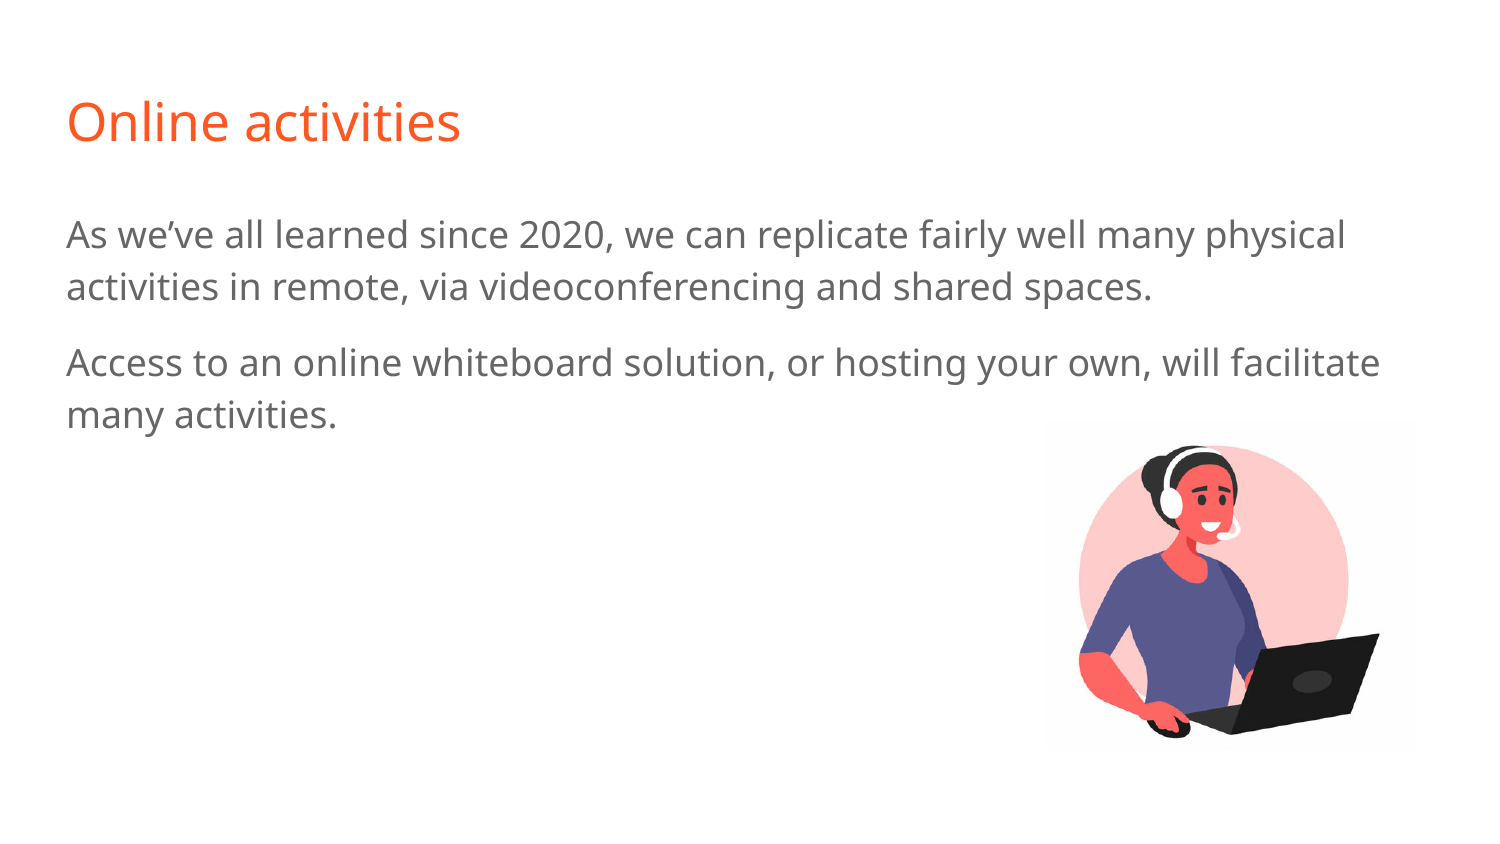

# Online activities
As we’ve all learned since 2020, we can replicate fairly well many physical activities in remote, via videoconferencing and shared spaces.
Access to an online whiteboard solution, or hosting your own, will facilitate many activities.